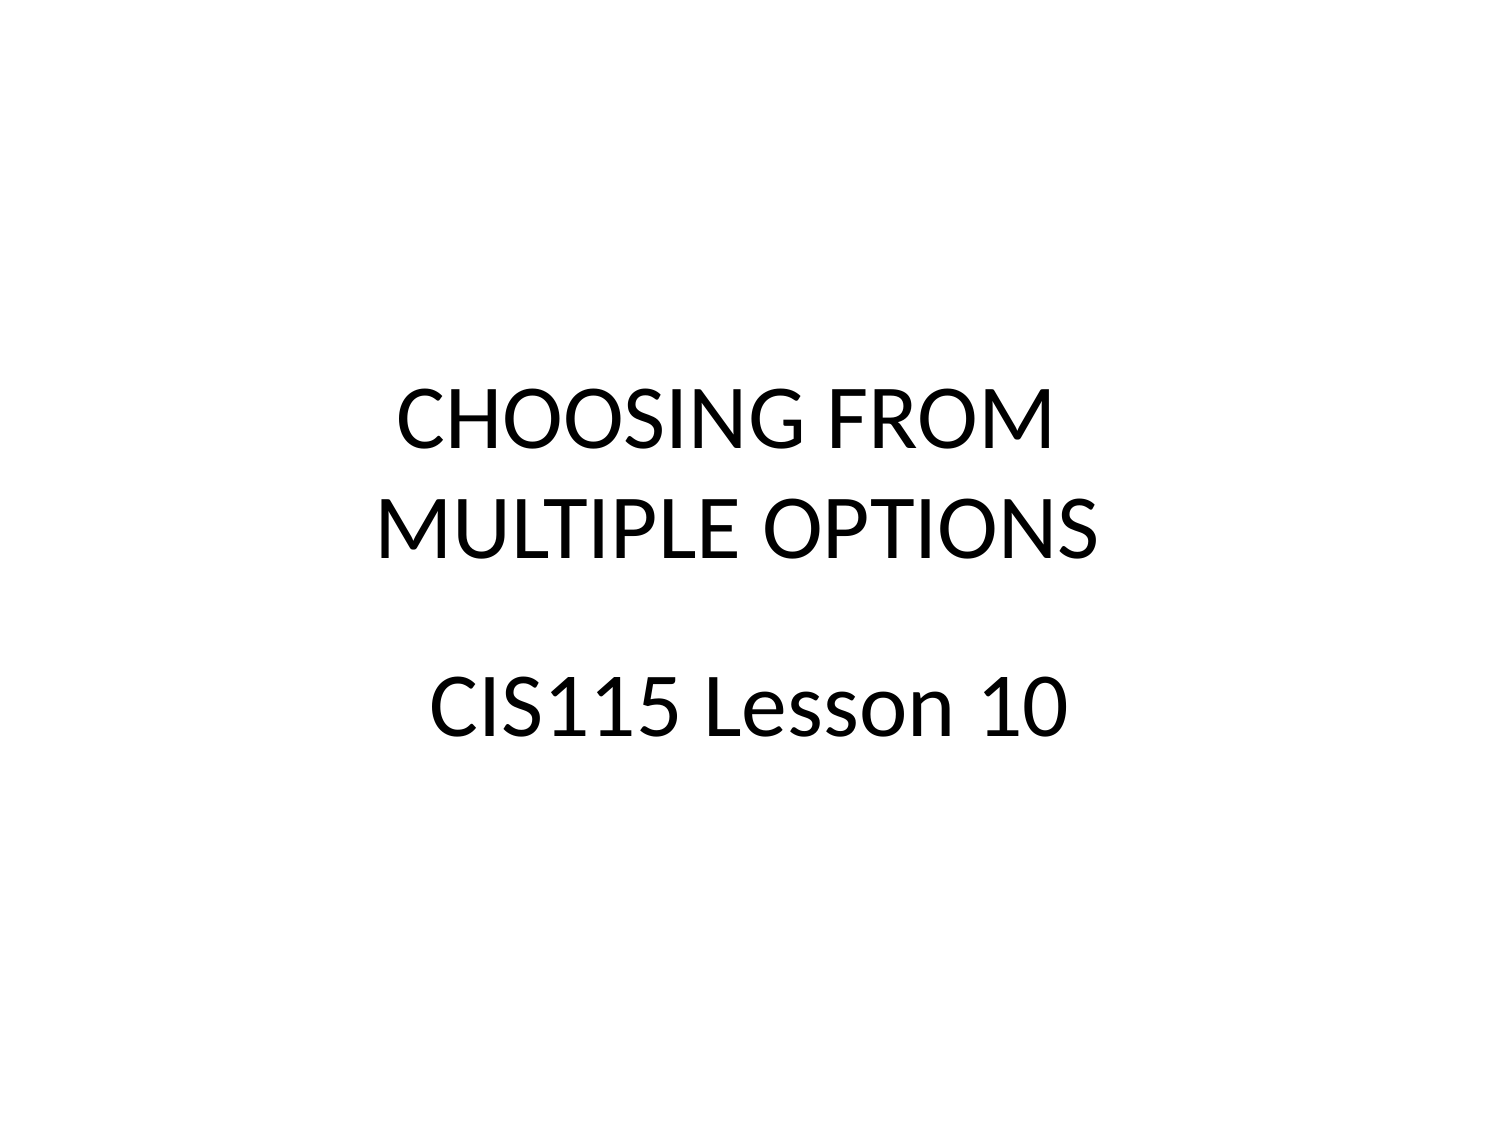

# CHOOSING FROM MULTIPLE OPTIONS
CIS115 Lesson 10